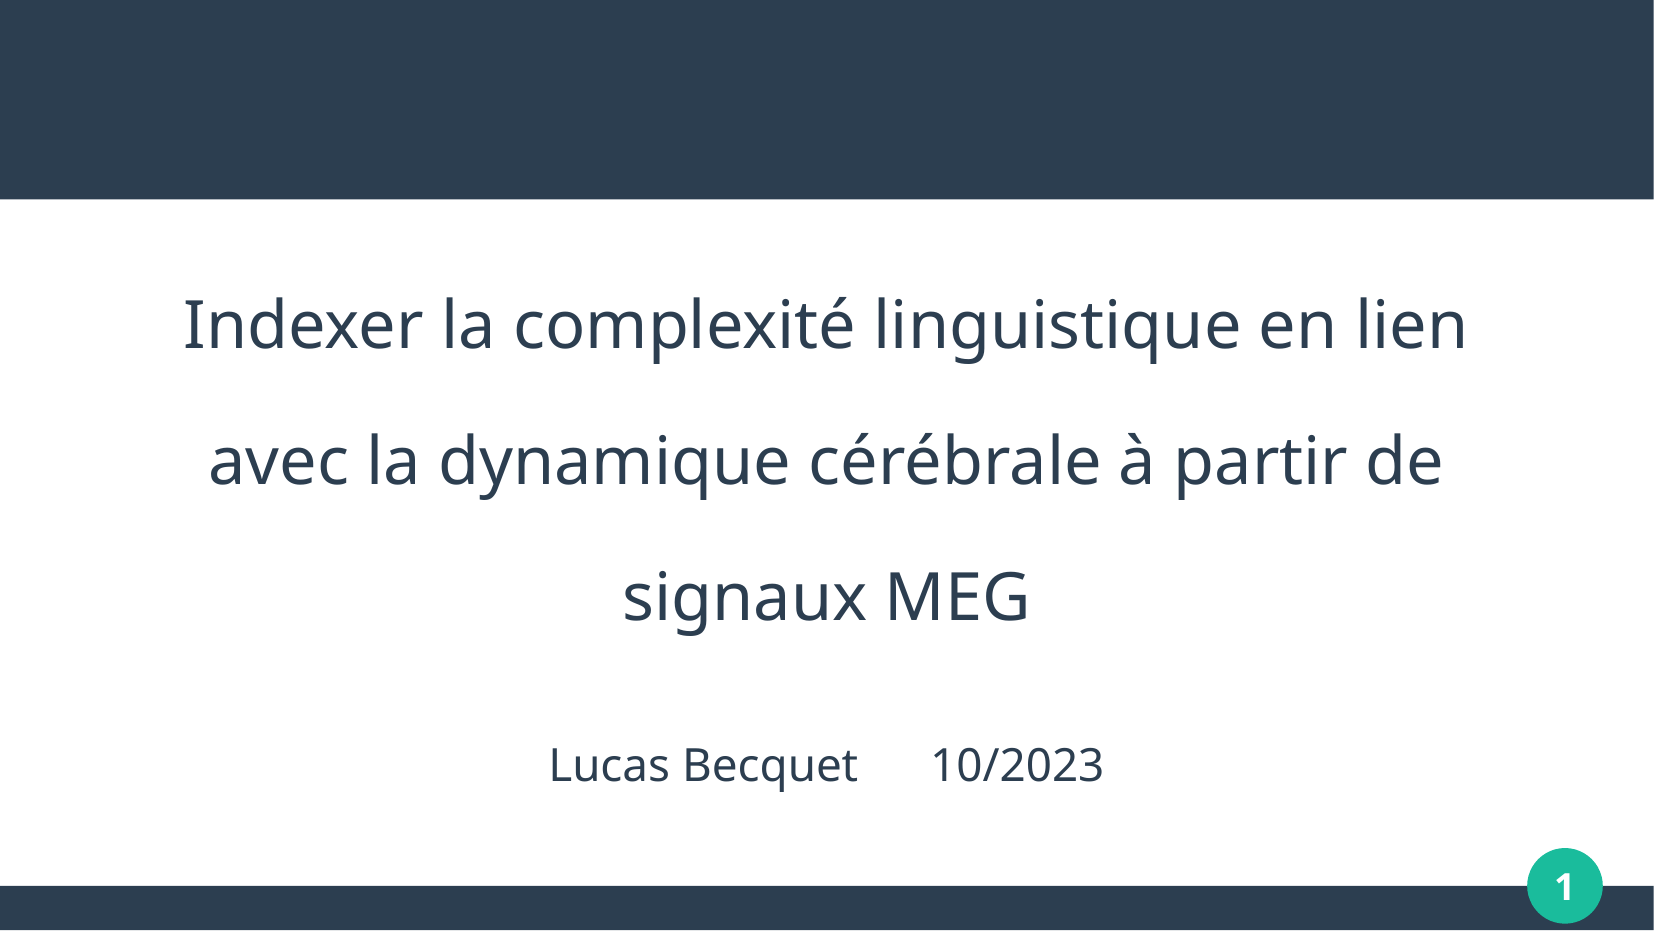

Indexer la complexité linguistique en lien avec la dynamique cérébrale à partir de signaux MEG
# Lucas Becquet 10/2023